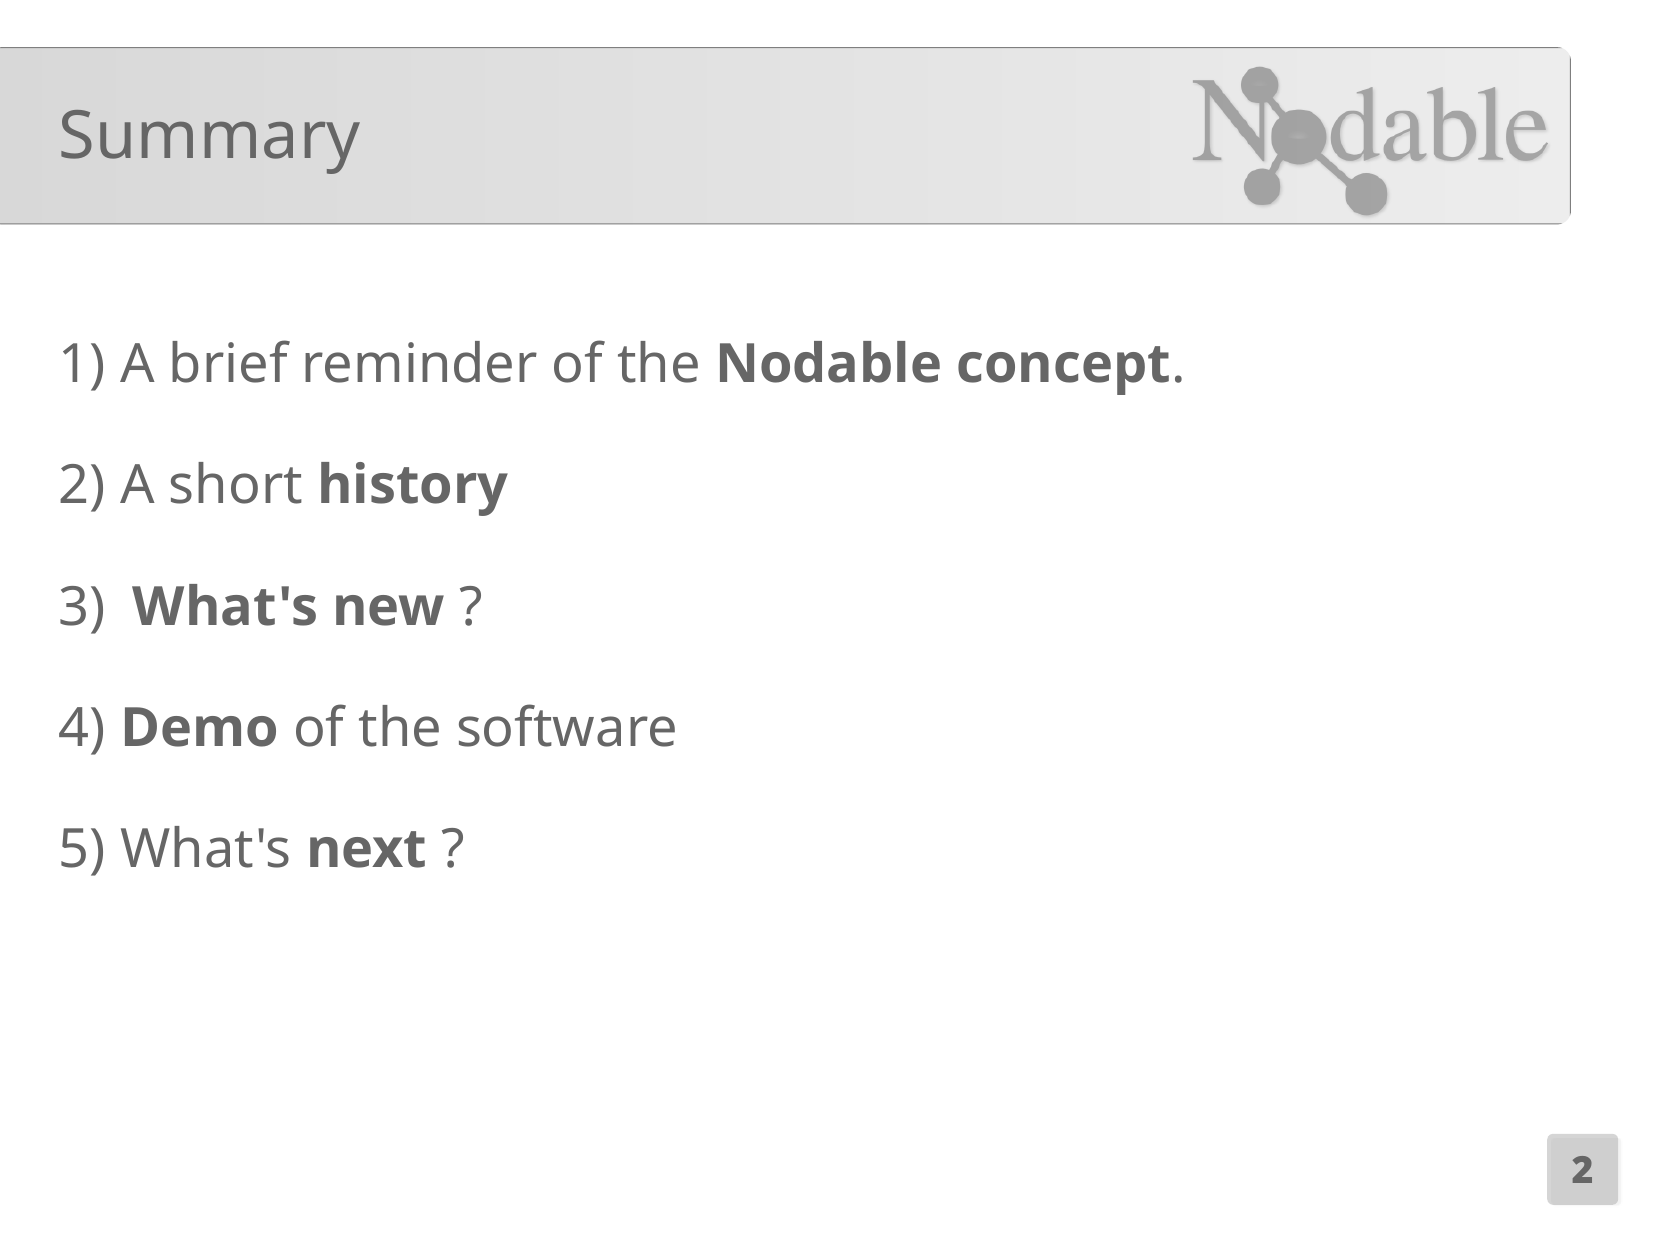

# Summary
 A brief reminder of the Nodable concept.
 A short history
 	What's new ?
 Demo of the software
 What's next ?
2